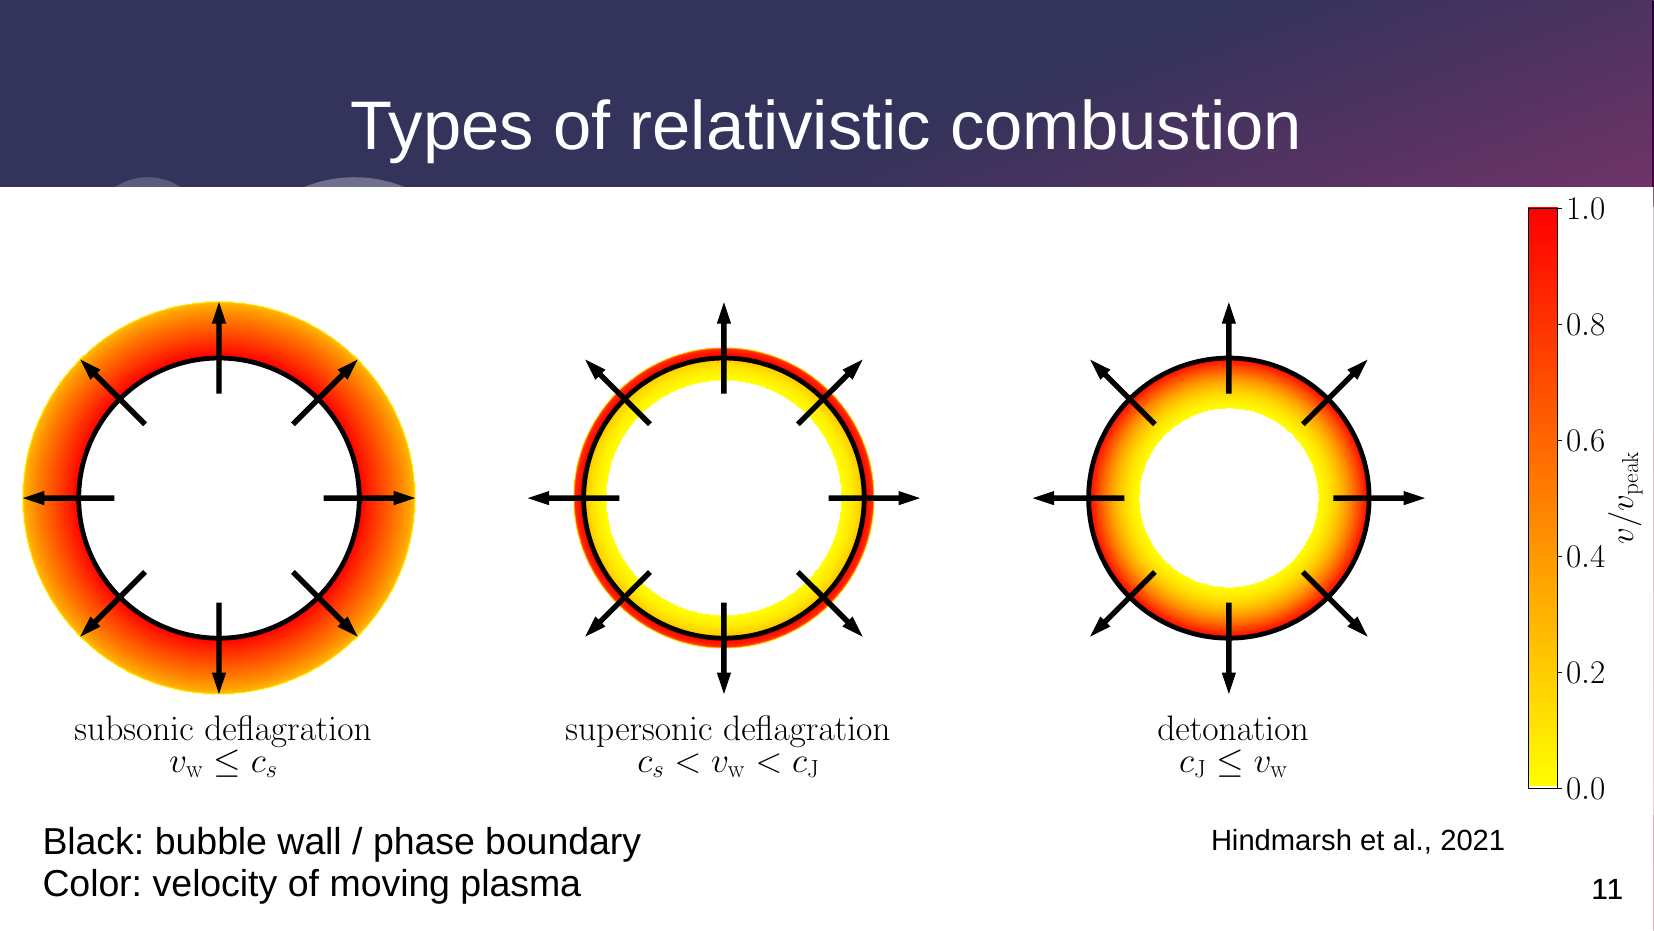

# Types of relativistic combustion
Black: bubble wall / phase boundary
Color: velocity of moving plasma
Hindmarsh et al., 2021
11